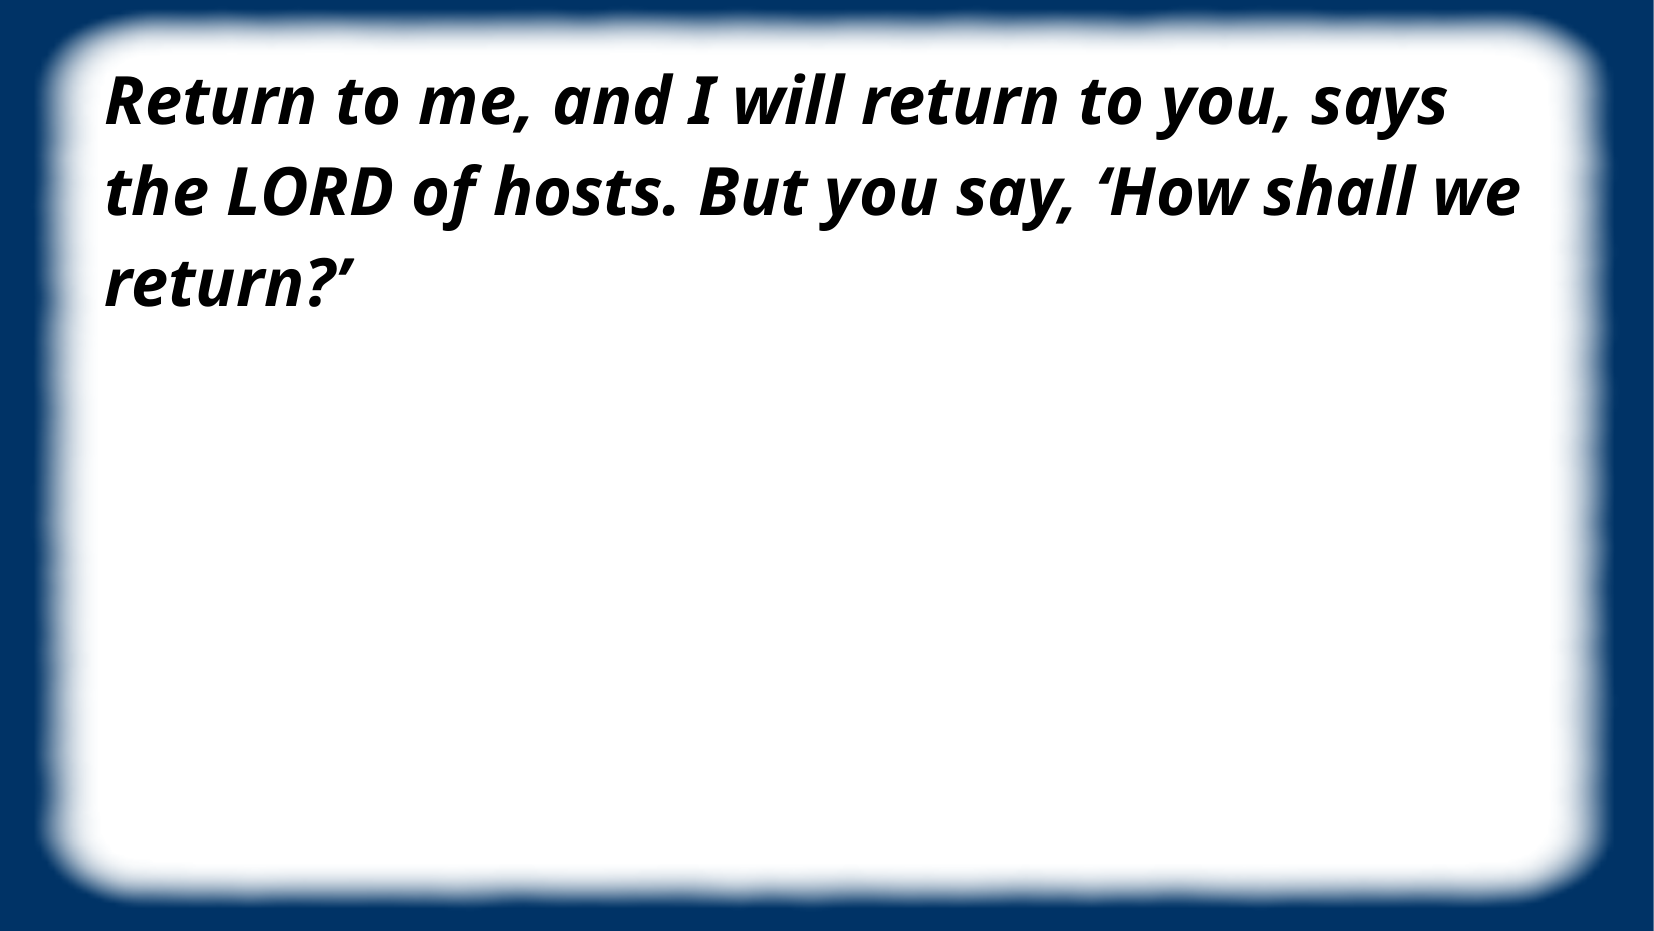

Return to me, and I will return to you, says the Lord of hosts. But you say, ‘How shall we return?’